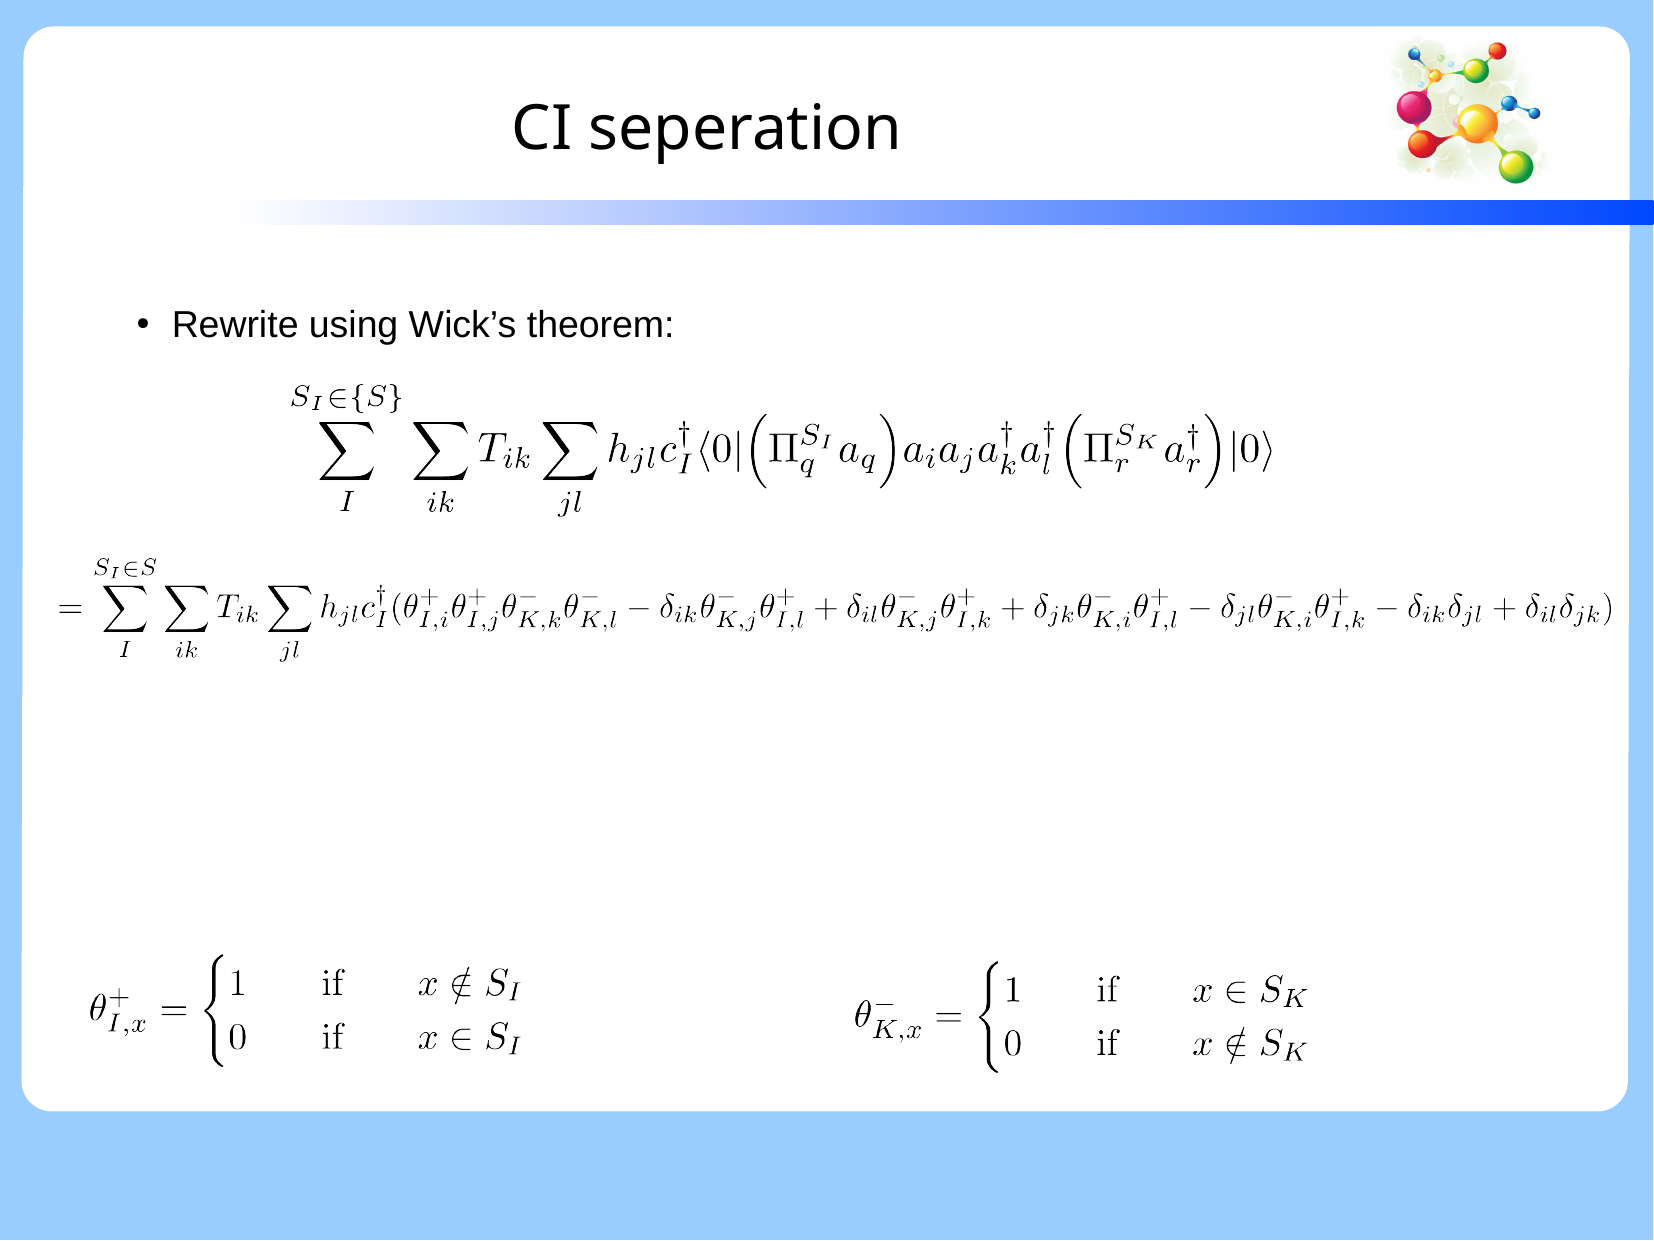

# CI seperation
Rewrite using Wick’s theorem: